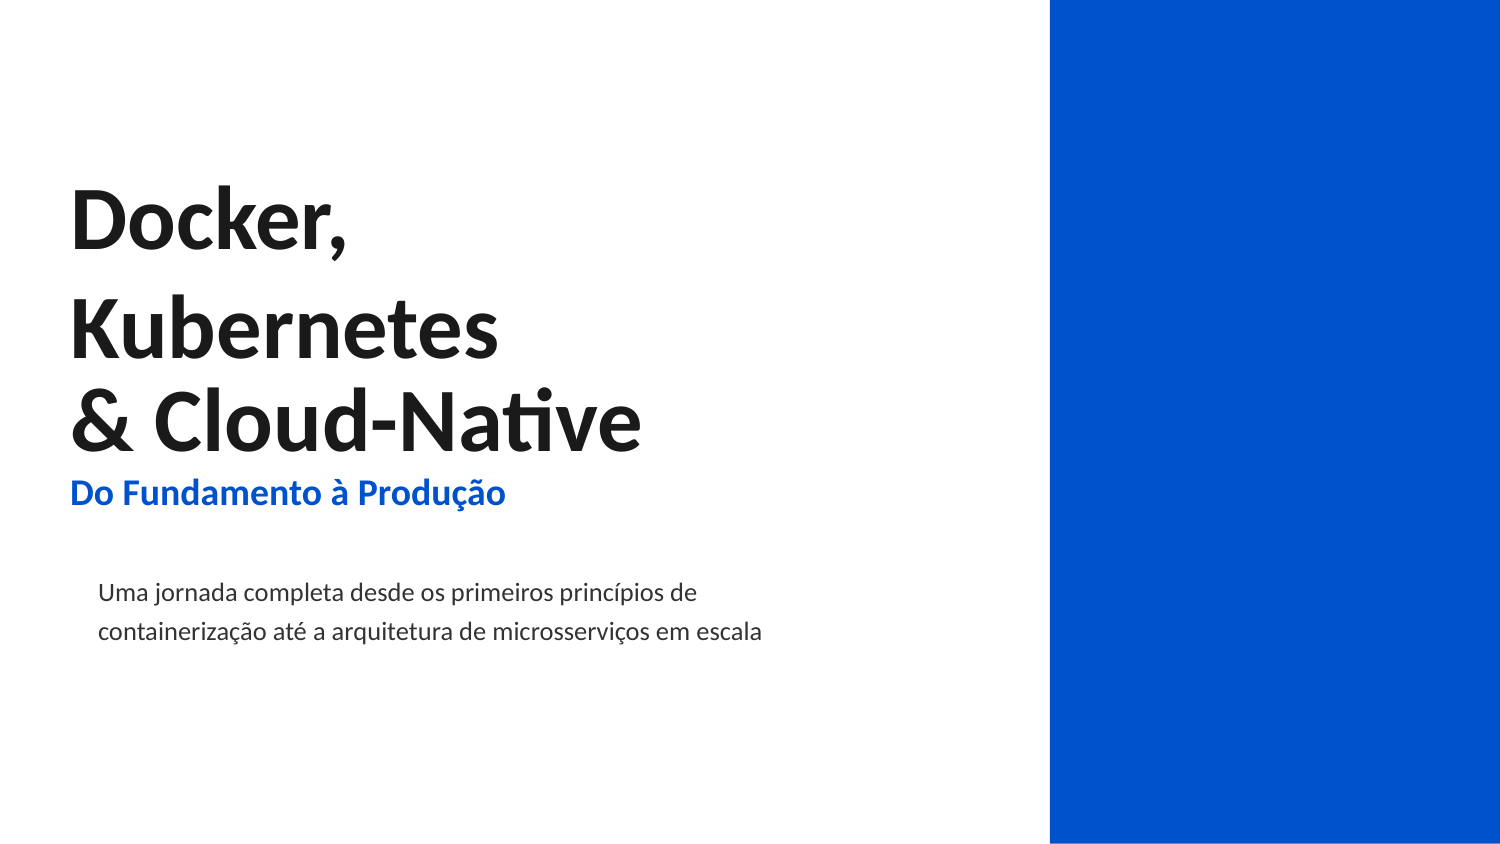

Docker,
Kubernetes
& Cloud-Native
Do Fundamento à Produção
Uma jornada completa desde os primeiros princípios de containerização até a arquitetura de microsserviços em escala